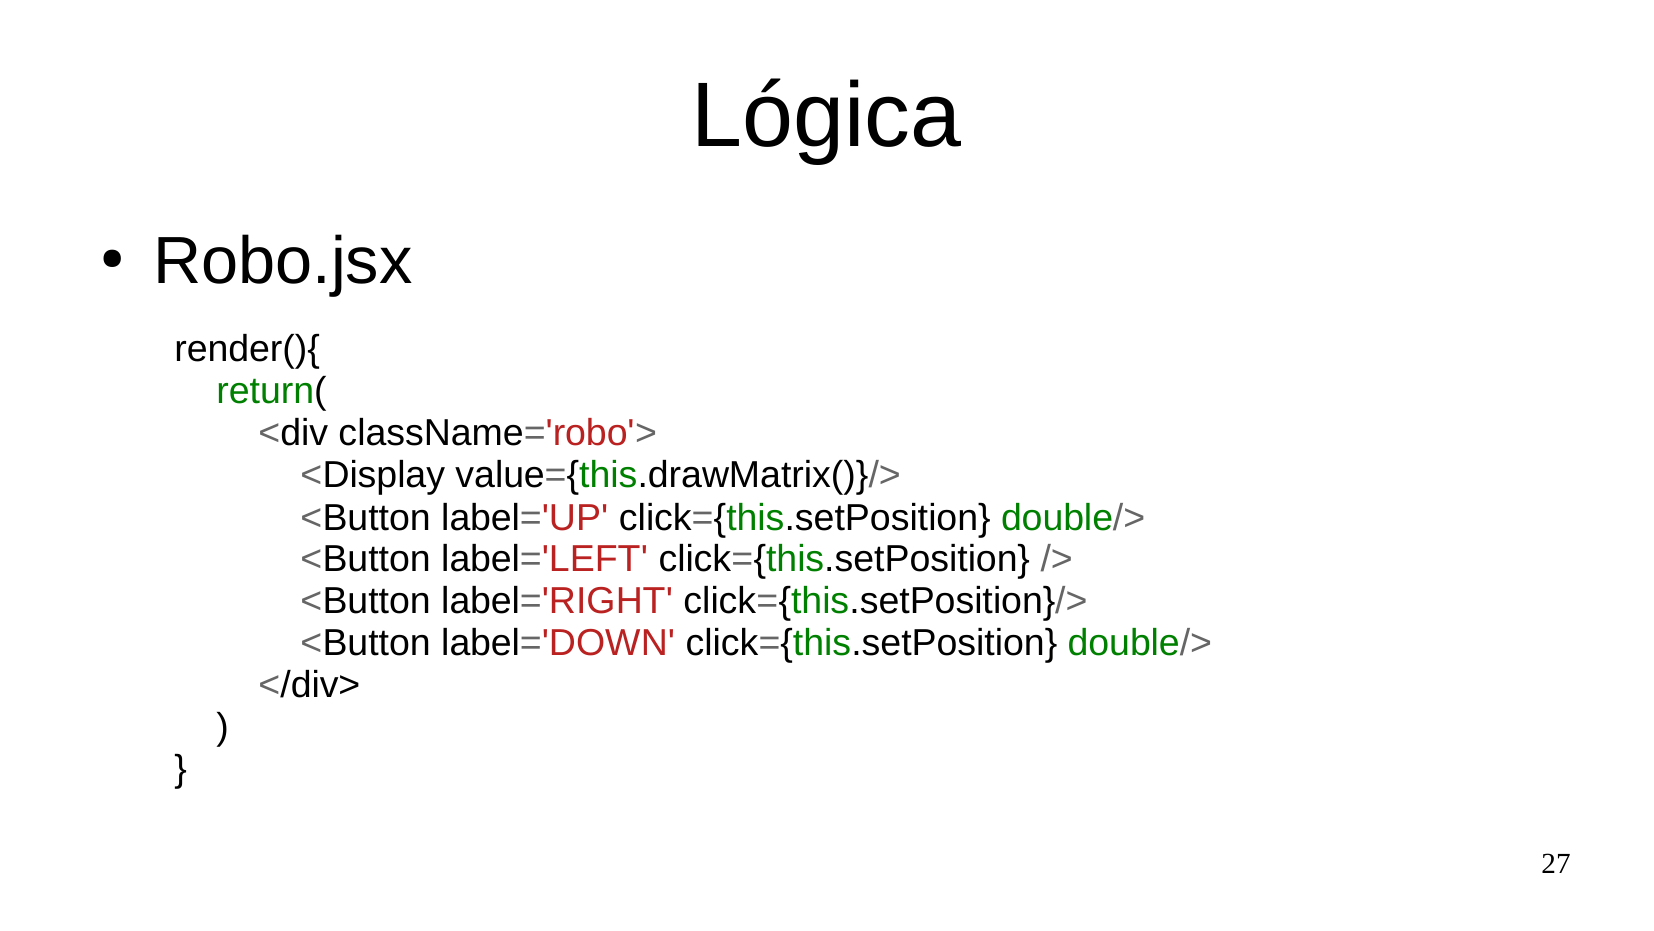

# Lógica
Robo.jsx
 render(){
 return(
 <div className='robo'>
 <Display value={this.drawMatrix()}/>
 <Button label='UP' click={this.setPosition} double/>
 <Button label='LEFT' click={this.setPosition} />
 <Button label='RIGHT' click={this.setPosition}/>
 <Button label='DOWN' click={this.setPosition} double/>
 </div>
 )
 }
27